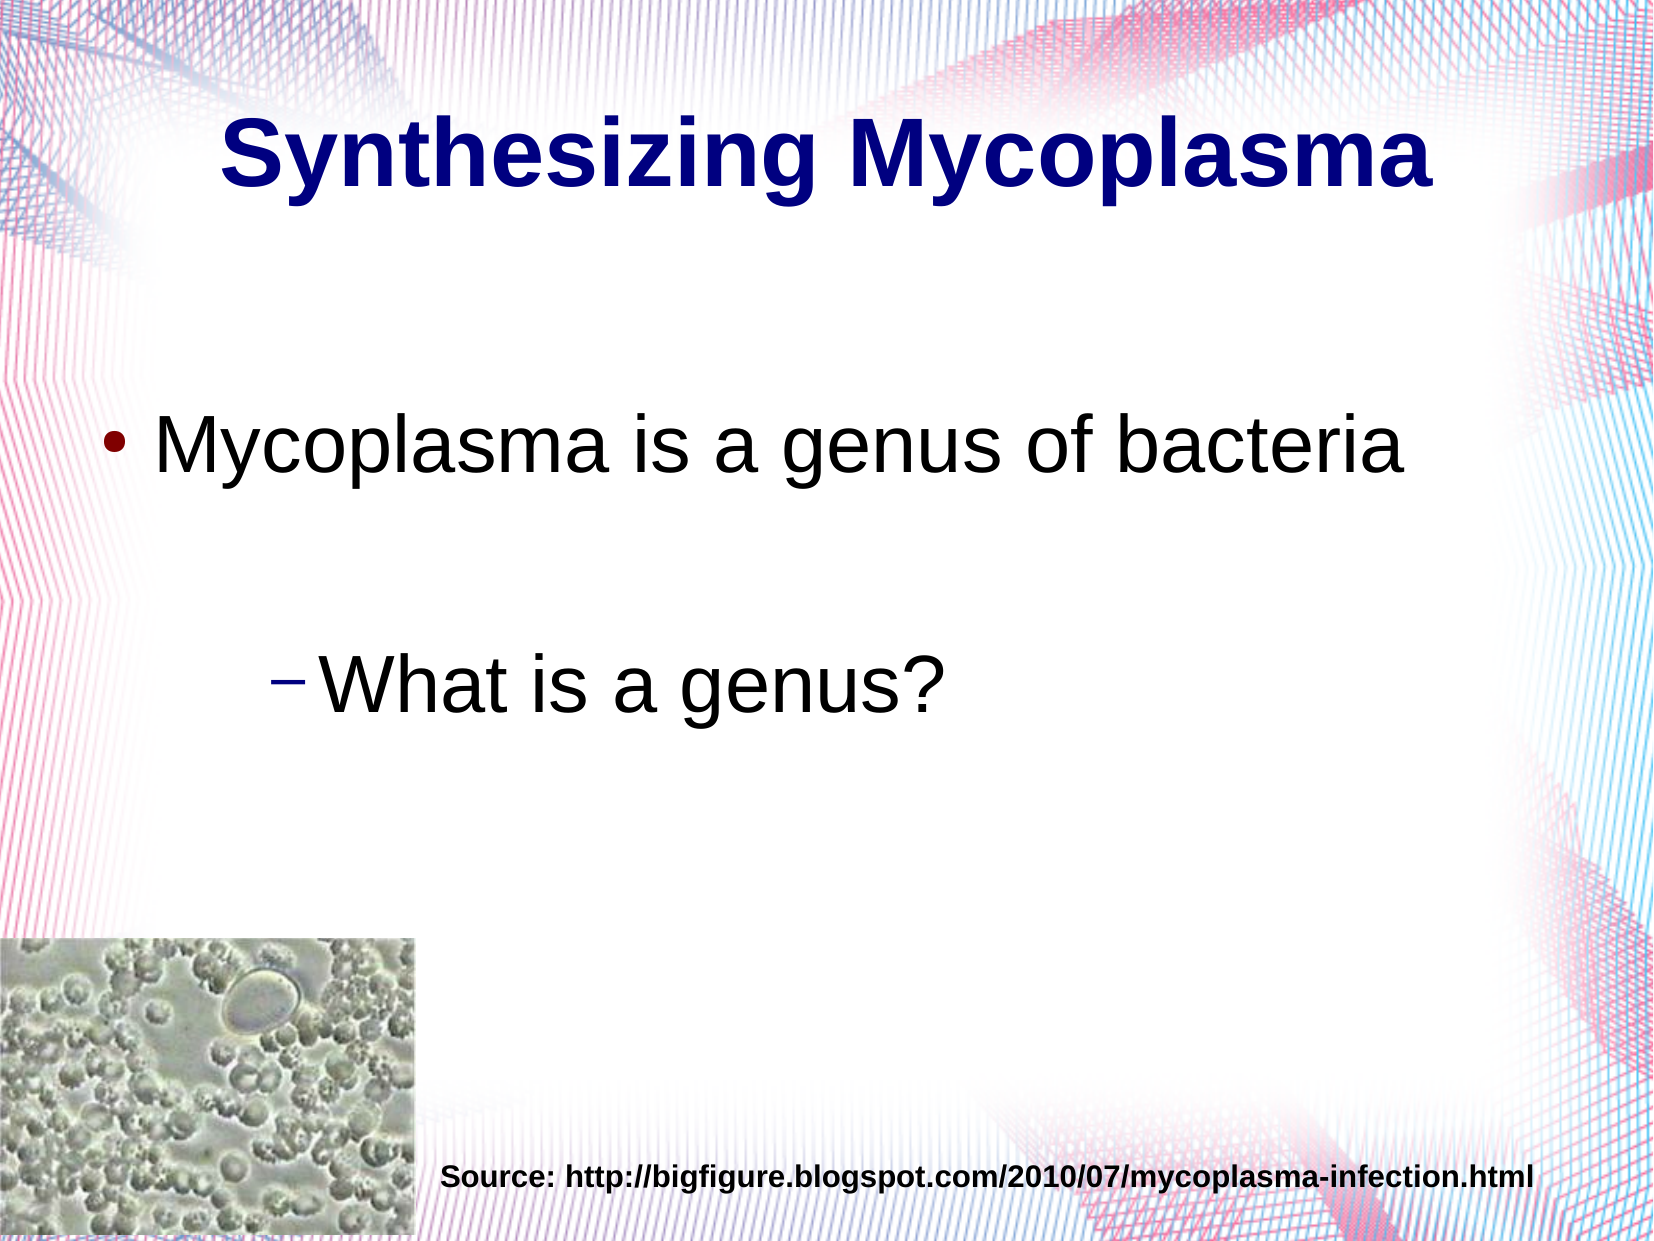

# Synthesizing Mycoplasma
Mycoplasma is a genus of bacteria
What is a genus?
Source: http://bigfigure.blogspot.com/2010/07/mycoplasma-infection.html